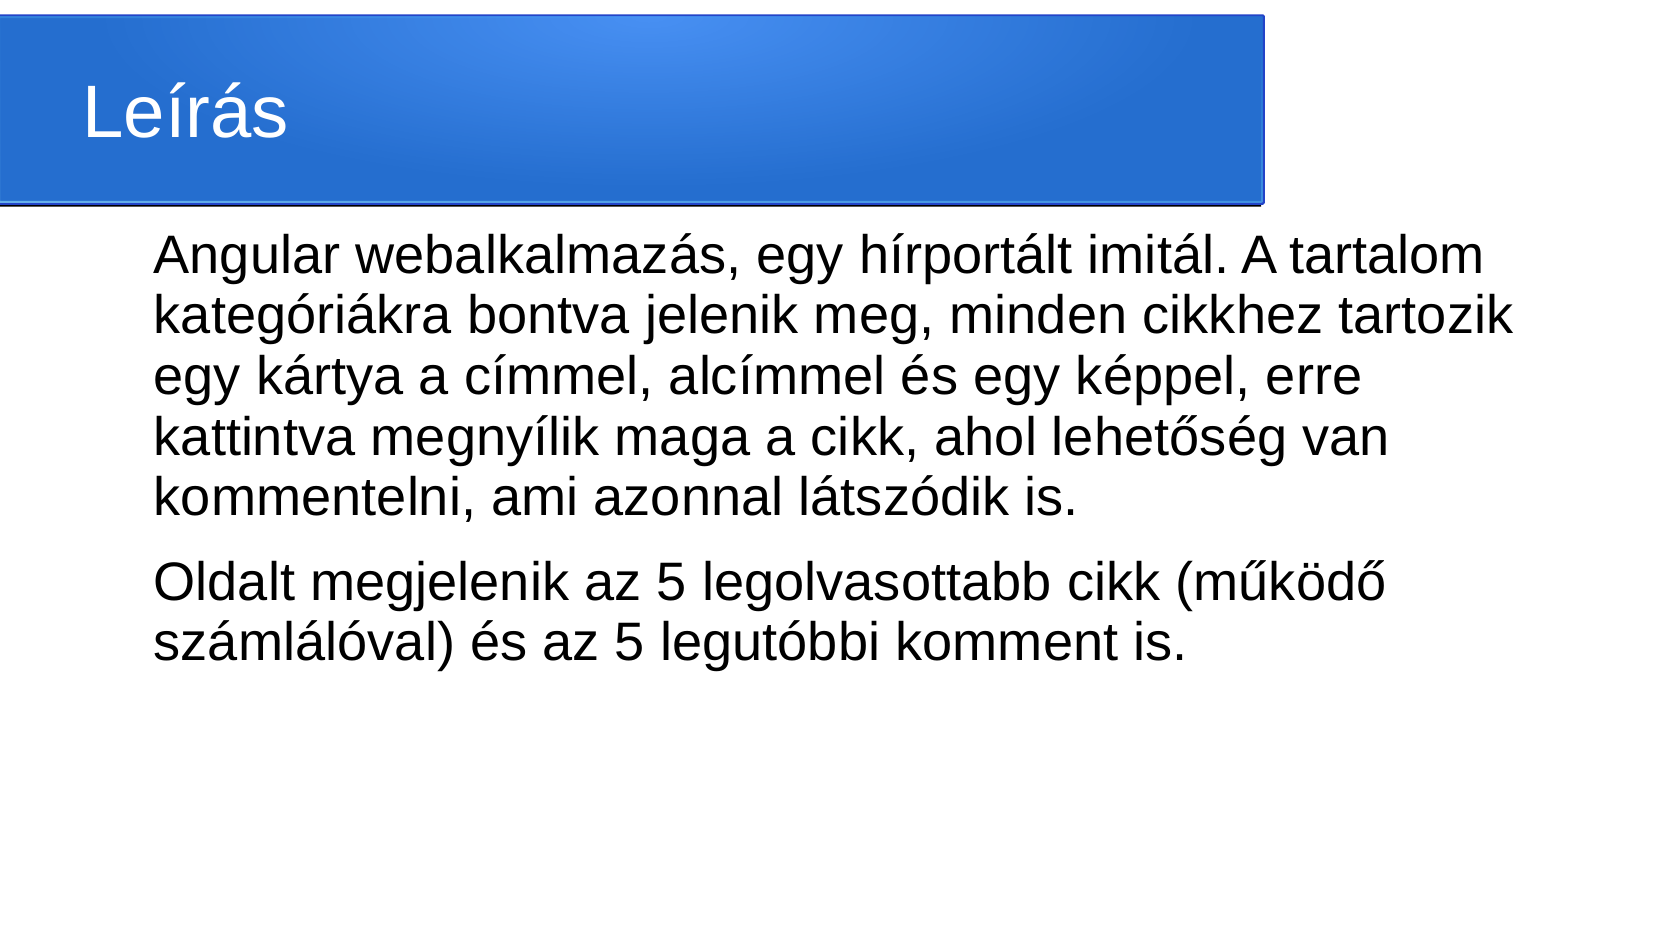

# Leírás
Angular webalkalmazás, egy hírportált imitál. A tartalom kategóriákra bontva jelenik meg, minden cikkhez tartozik egy kártya a címmel, alcímmel és egy képpel, erre kattintva megnyílik maga a cikk, ahol lehetőség van kommentelni, ami azonnal látszódik is.
Oldalt megjelenik az 5 legolvasottabb cikk (működő számlálóval) és az 5 legutóbbi komment is.